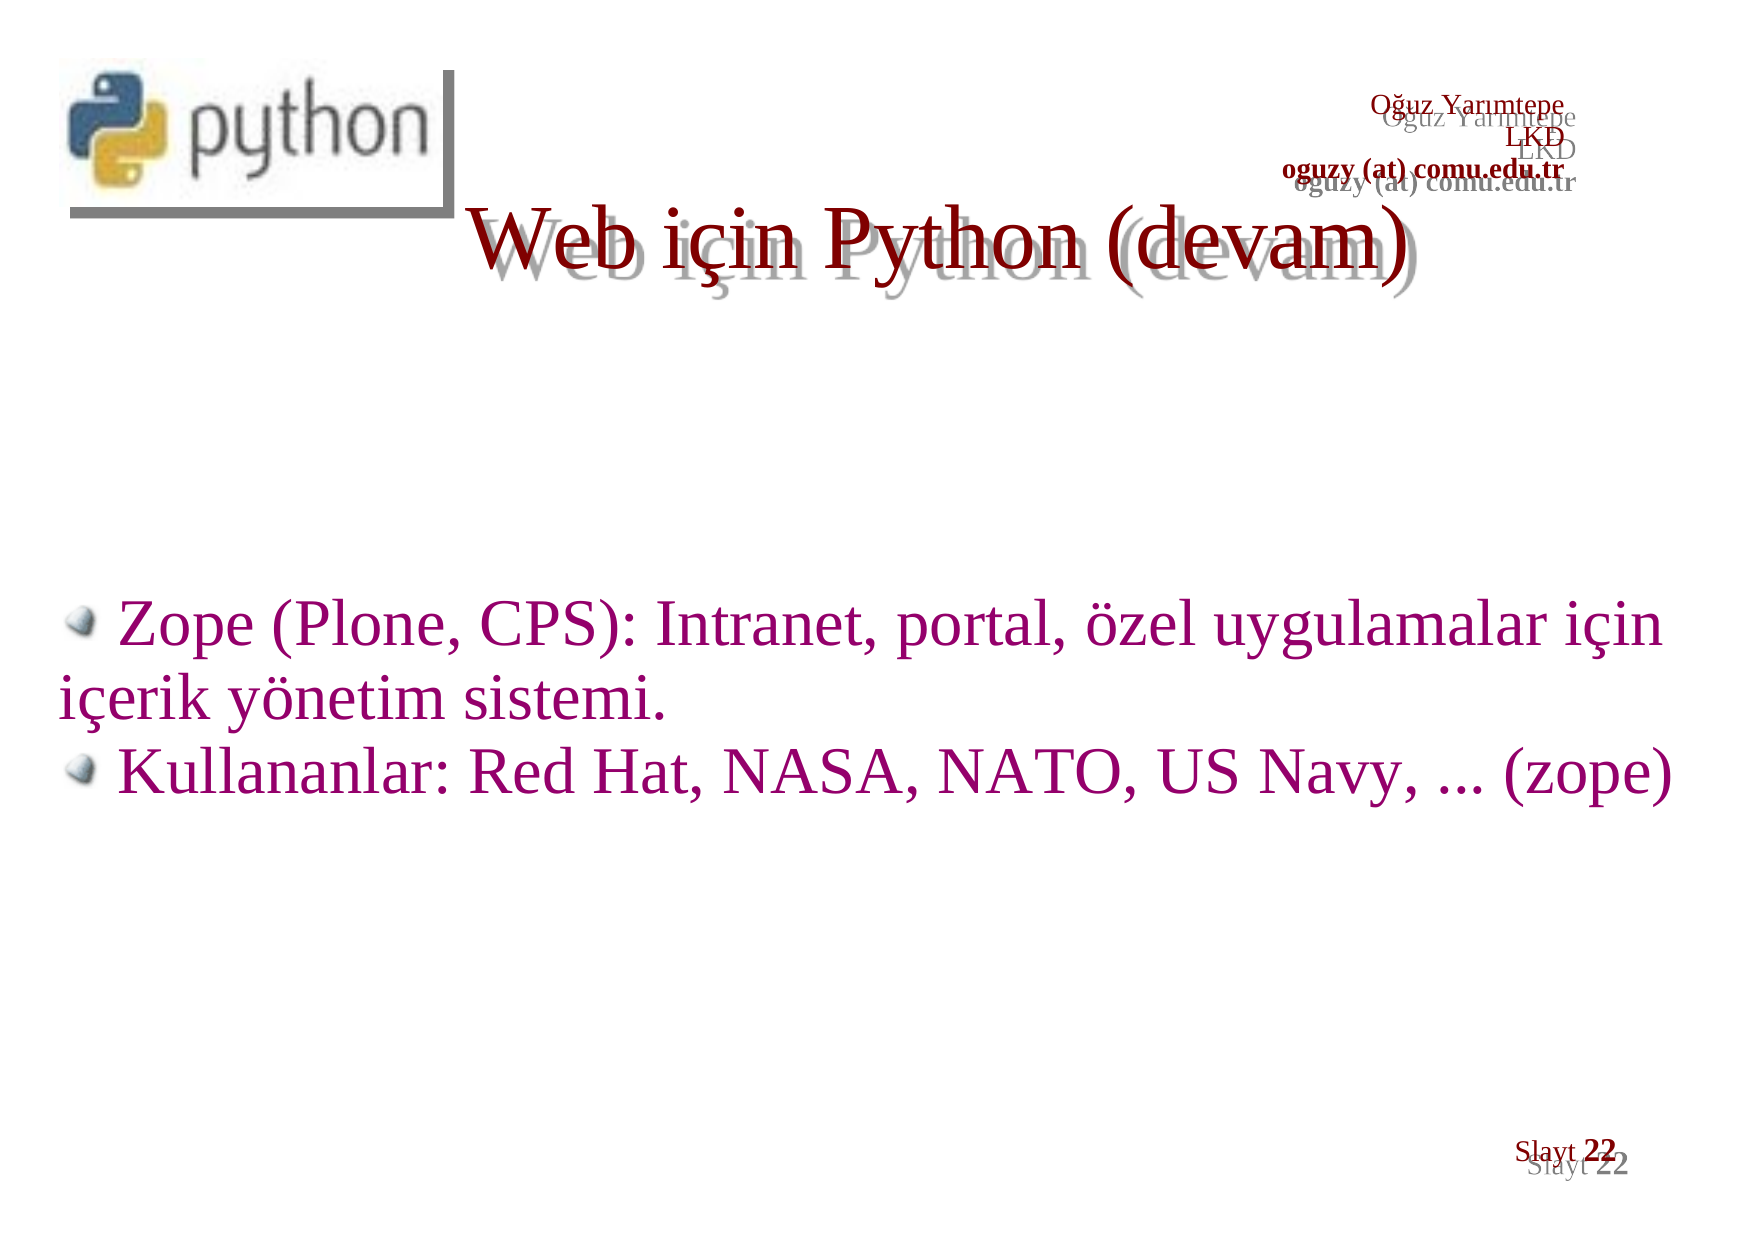

# Web için Python (devam)
 Zope (Plone, CPS): Intranet, portal, özel uygulamalar için içerik yönetim sistemi.
 Kullananlar: Red Hat, NASA, NATO, US Navy, ... (zope)